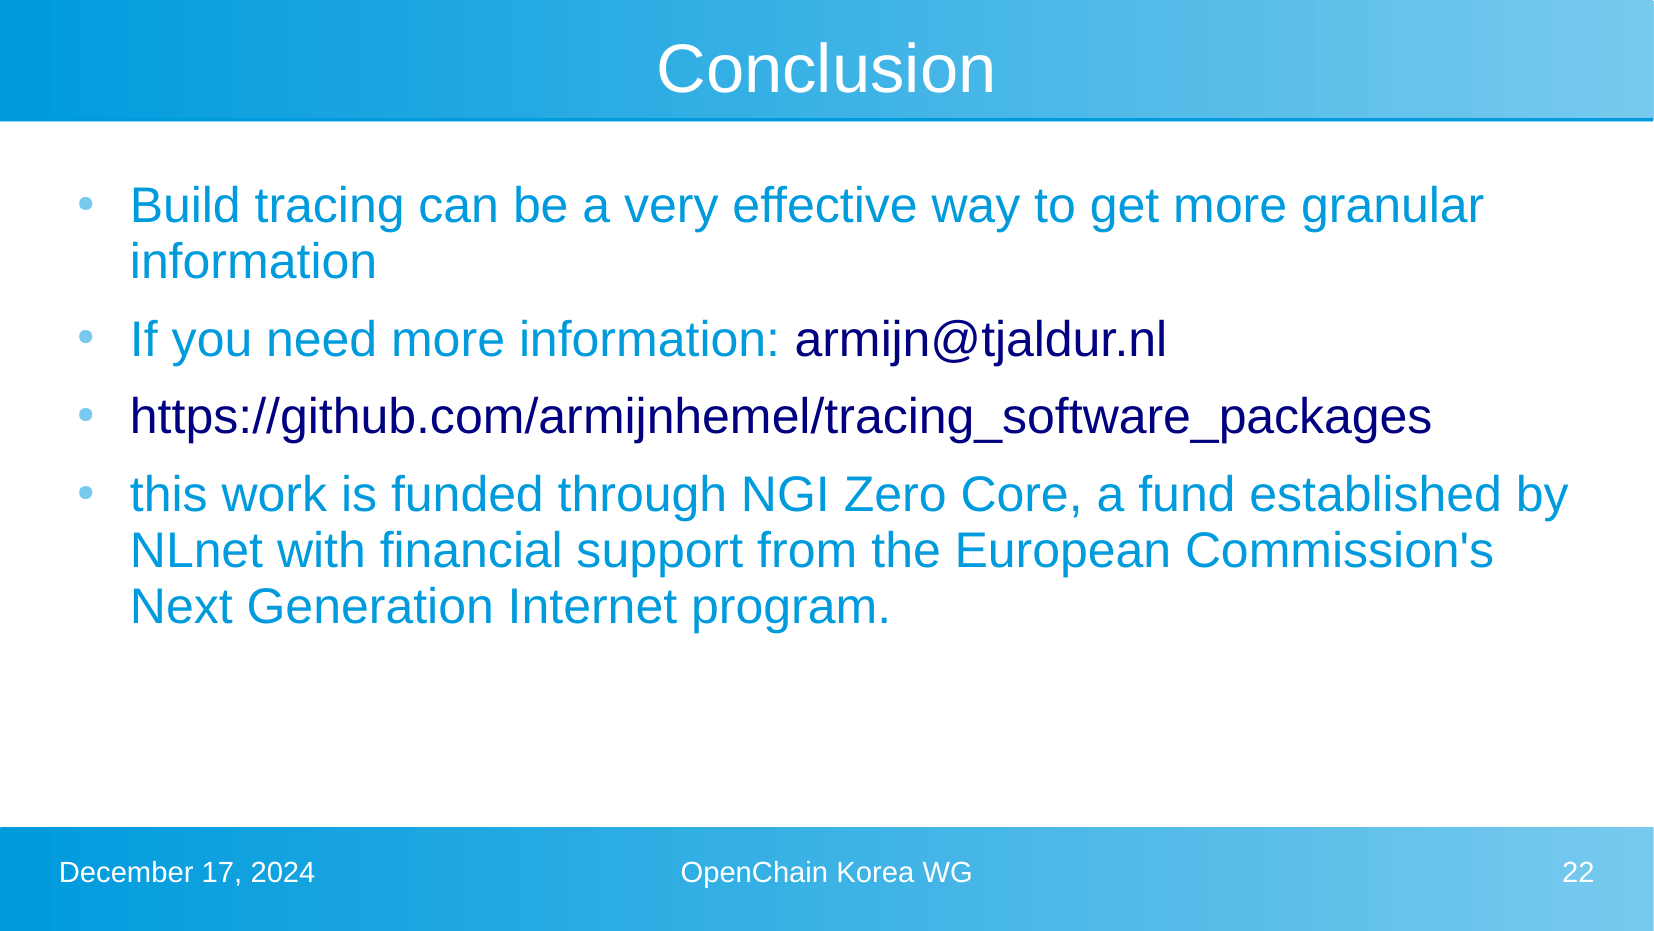

# Conclusion
Build tracing can be a very effective way to get more granular information
If you need more information: armijn@tjaldur.nl
https://github.com/armijnhemel/tracing_software_packages
this work is funded through NGI Zero Core, a fund established by NLnet with financial support from the European Commission's Next Generation Internet program.
22